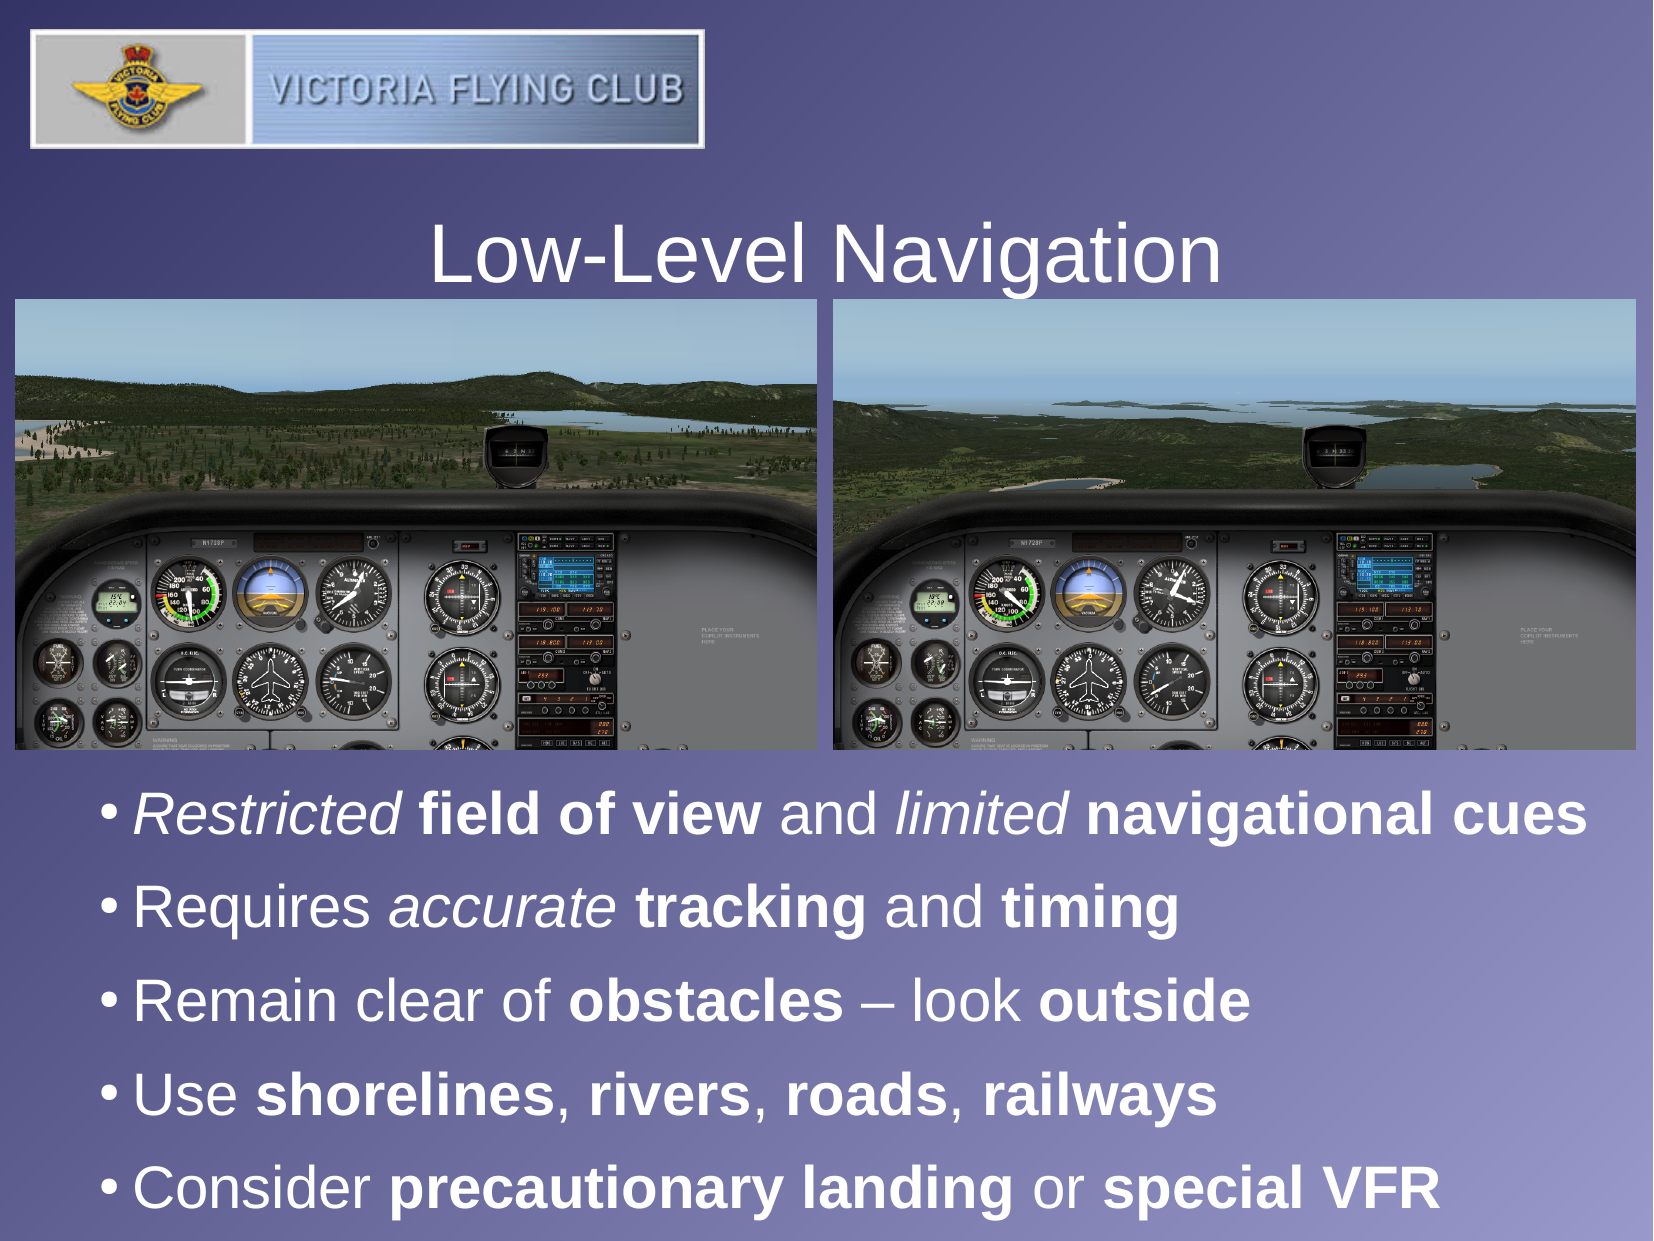

# Low-Level Navigation
Restricted field of view and limited navigational cues
Requires accurate tracking and timing
Remain clear of obstacles – look outside
Use shorelines, rivers, roads, railways
Consider precautionary landing or special VFR